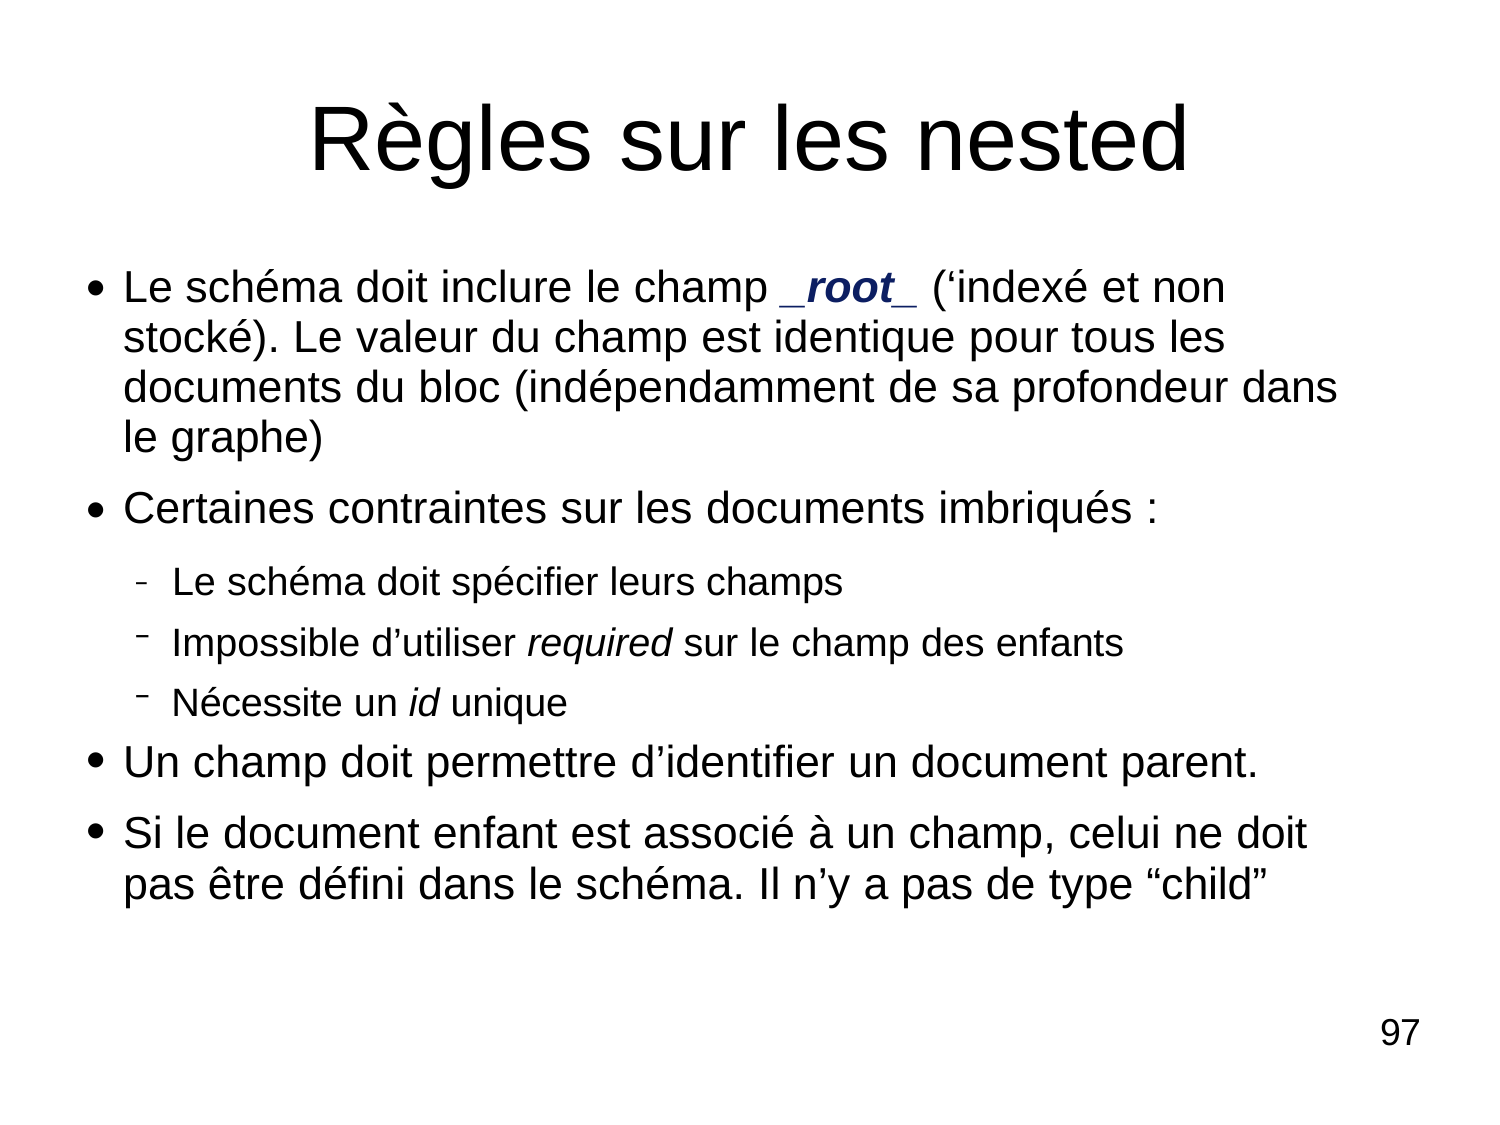

# Règles sur les nested
Le schéma doit inclure le champ _root_ (‘indexé et non stocké). Le valeur du champ est identique pour tous les documents du bloc (indépendamment de sa profondeur dans le graphe)
Certaines contraintes sur les documents imbriqués :
●
●
– Le schéma doit spécifier leurs champs
Impossible d’utiliser required sur le champ des enfants Nécessite un id unique
–
–
Un champ doit permettre d’identifier un document parent.
Si le document enfant est associé à un champ, celui ne doit pas être défini dans le schéma. Il n’y a pas de type “child”
●
●
97